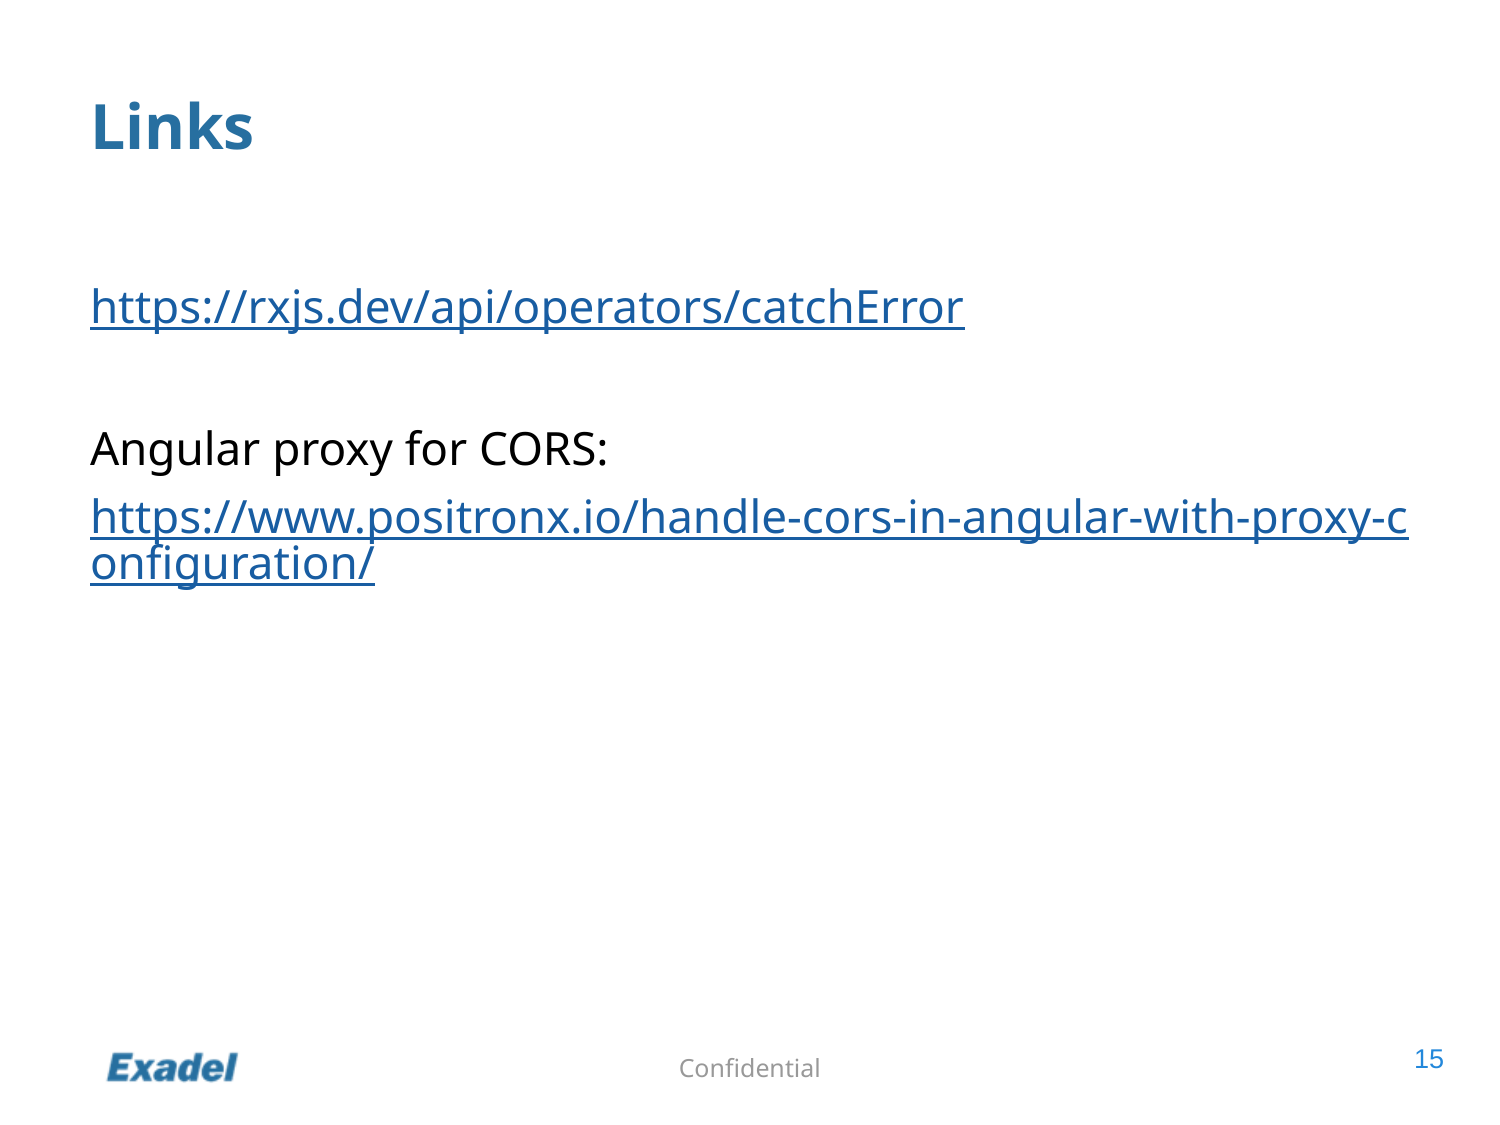

# Links
https://rxjs.dev/api/operators/catchError
Angular proxy for CORS:
https://www.positronx.io/handle-cors-in-angular-with-proxy-configuration/